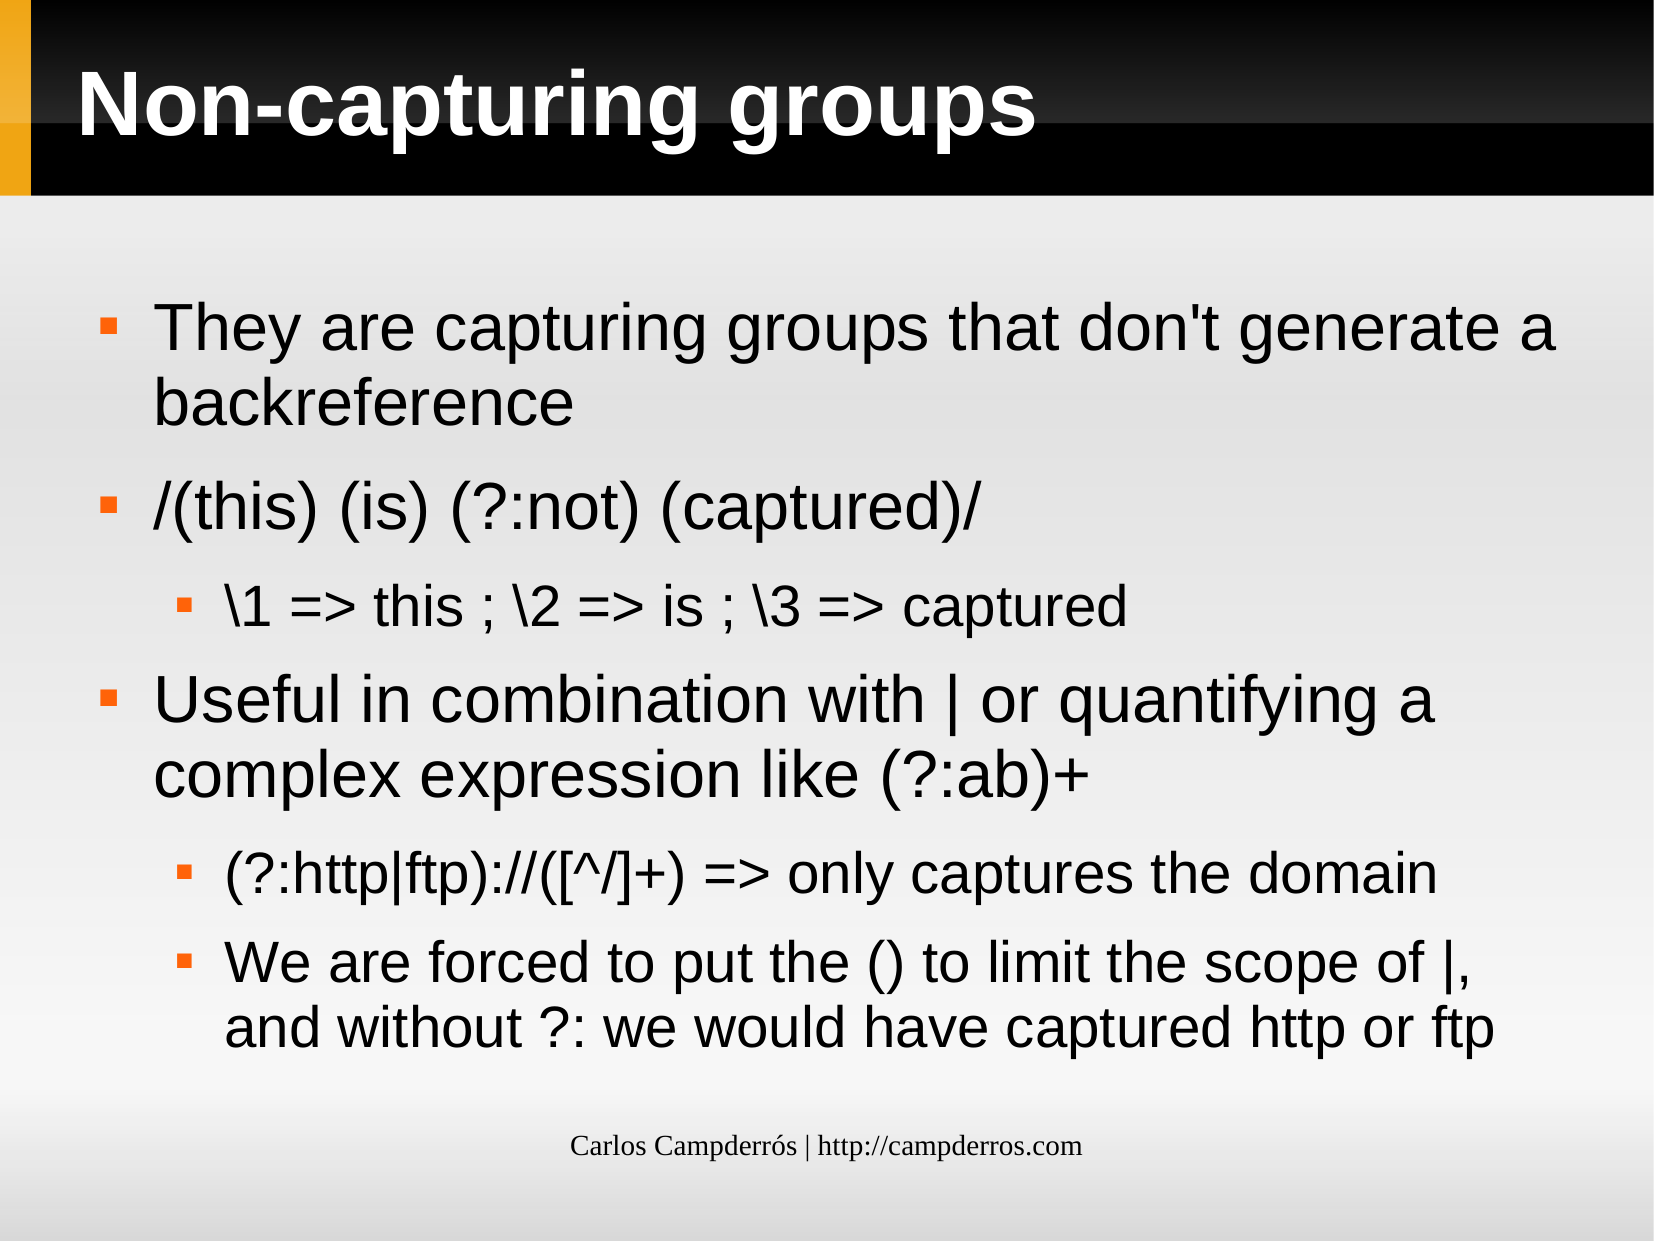

# Non-capturing groups
They are capturing groups that don't generate a backreference
/(this) (is) (?:not) (captured)/
\1 => this ; \2 => is ; \3 => captured
Useful in combination with | or quantifying a complex expression like (?:ab)+
(?:http|ftp)://([^/]+) => only captures the domain
We are forced to put the () to limit the scope of |, and without ?: we would have captured http or ftp
Carlos Campderrós | http://campderros.com